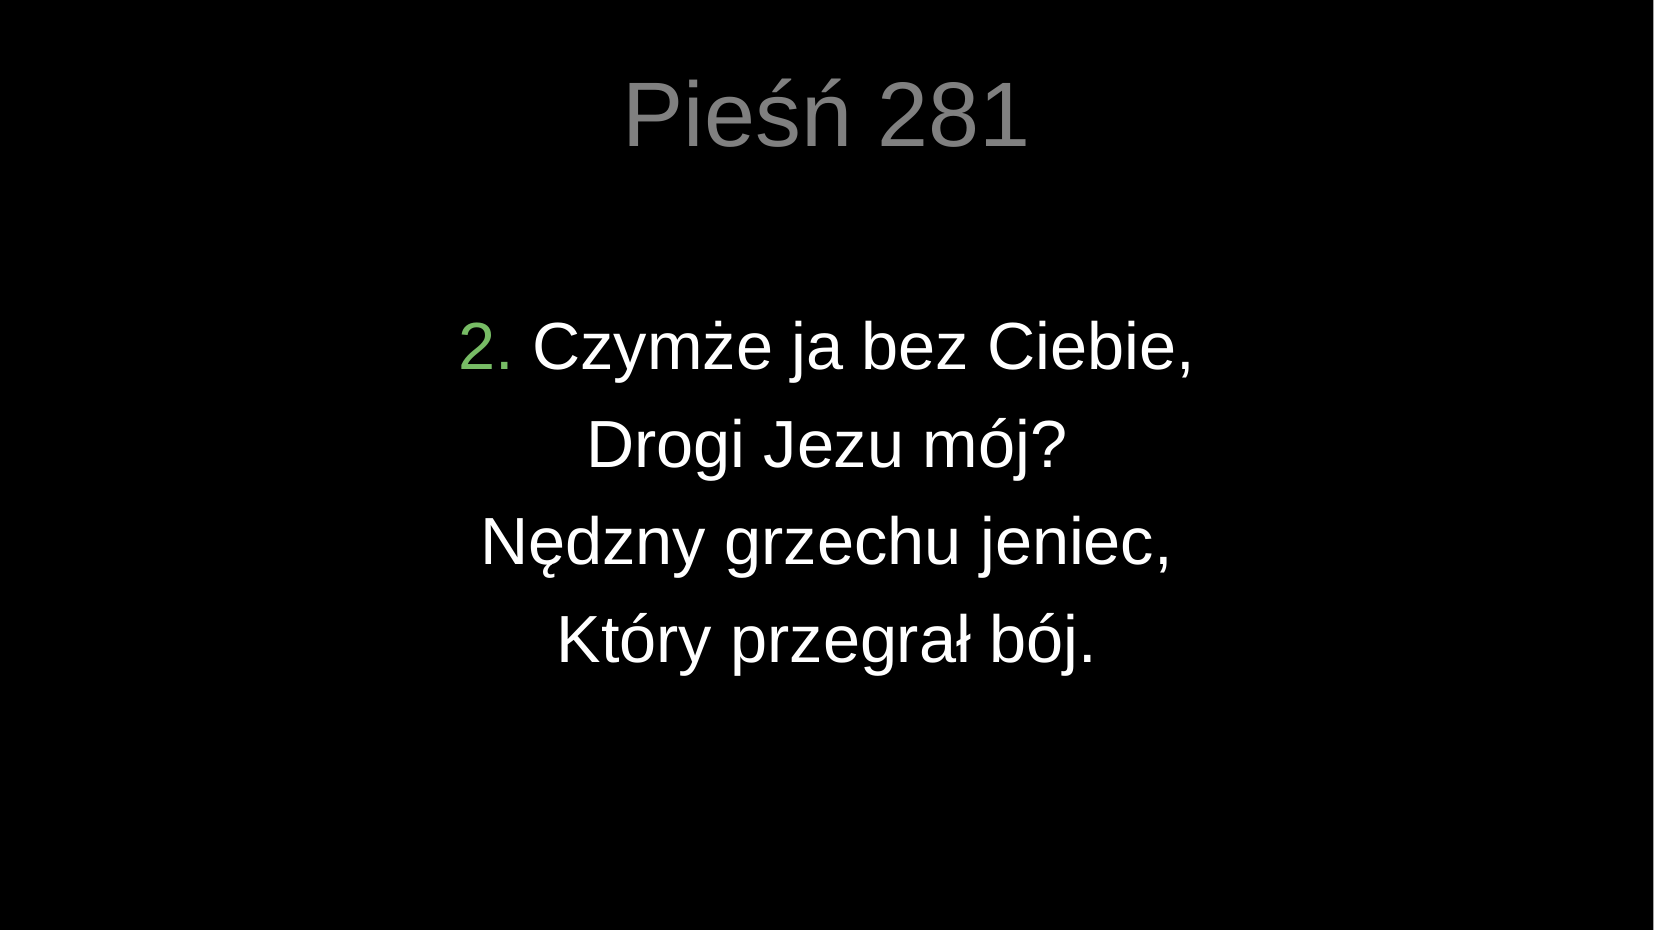

# Pieśń 281
2. Czymże ja bez Ciebie,
Drogi Jezu mój?
Nędzny grzechu jeniec,
Który przegrał bój.